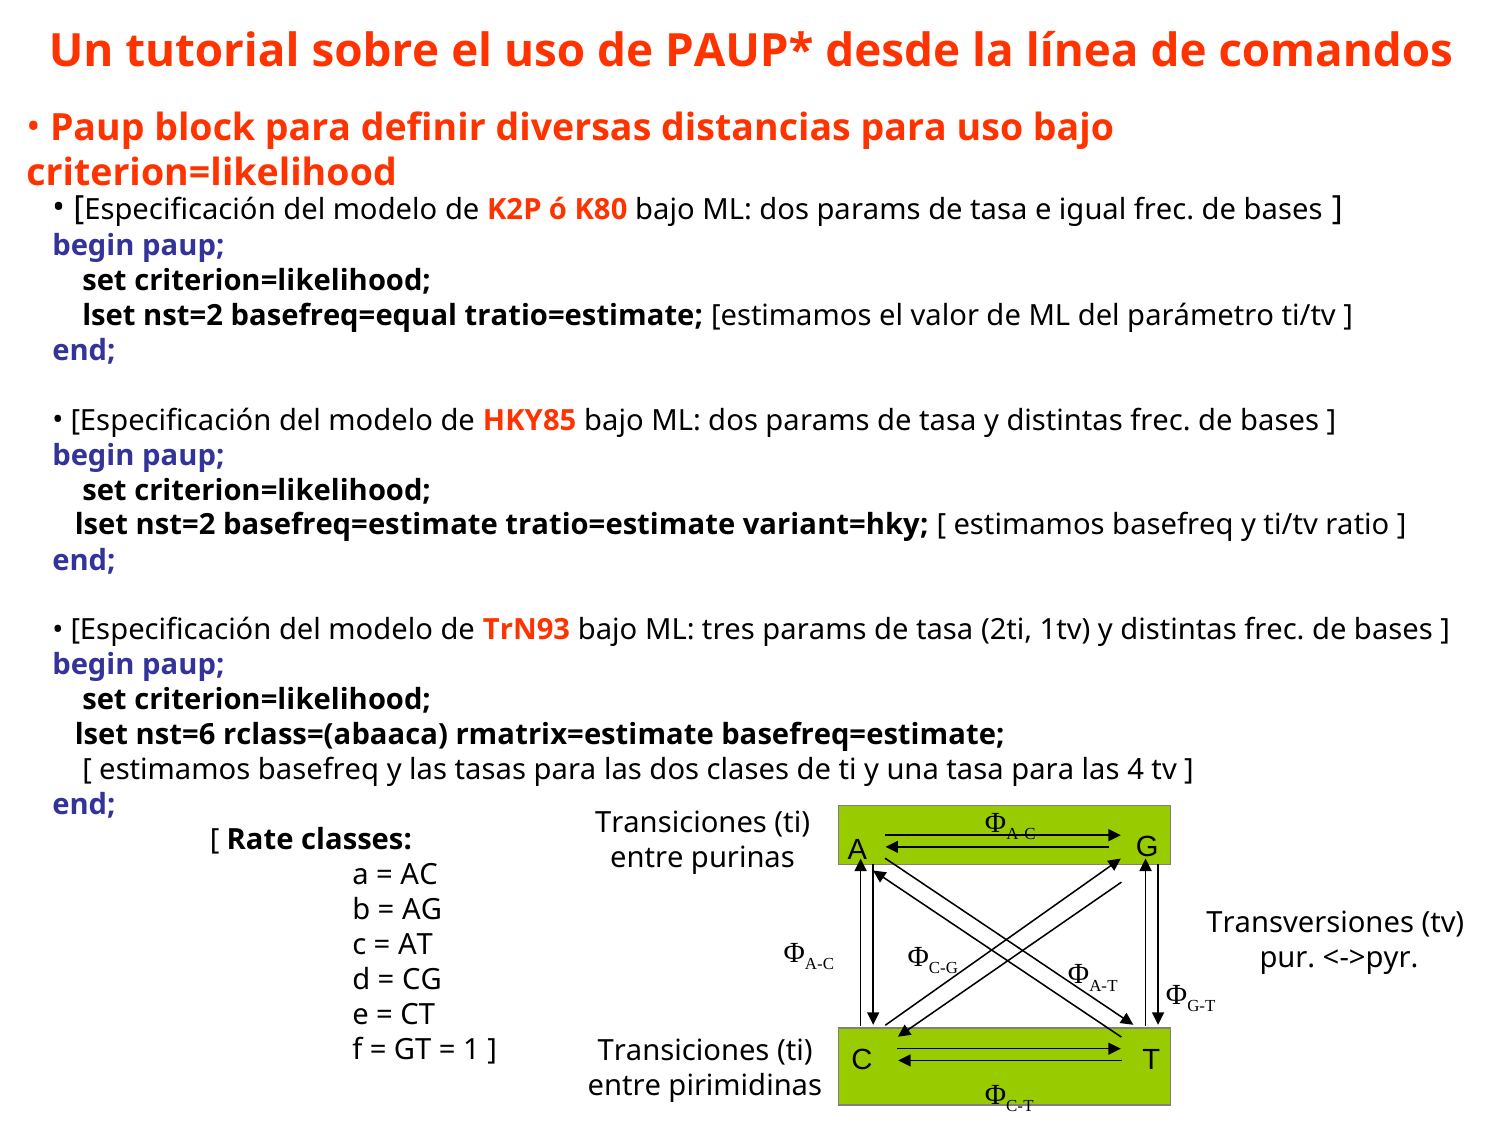

Un tutorial sobre el uso de PAUP* desde la línea de comandos
 Paup block para definir diversas distancias para uso bajo criterion=likelihood
 [Especificación del modelo de K2P ó K80 bajo ML: dos params de tasa e igual frec. de bases ]
begin paup;
 set criterion=likelihood;
 lset nst=2 basefreq=equal tratio=estimate; [estimamos el valor de ML del parámetro ti/tv ]
end;
 [Especificación del modelo de HKY85 bajo ML: dos params de tasa y distintas frec. de bases ]
begin paup;
 set criterion=likelihood;
 lset nst=2 basefreq=estimate tratio=estimate variant=hky; [ estimamos basefreq y ti/tv ratio ]
end;
 [Especificación del modelo de TrN93 bajo ML: tres params de tasa (2ti, 1tv) y distintas frec. de bases ]
begin paup;
 set criterion=likelihood;
 lset nst=6 rclass=(abaaca) rmatrix=estimate basefreq=estimate;
 [ estimamos basefreq y las tasas para las dos clases de ti y una tasa para las 4 tv ]
end;
 	 [ Rate classes:
		a = AC
		b = AG
		c = AT
		d = CG
		e = CT
		f = GT = 1 ]
ΦA-C
Transiciones (ti)
entre purinas
G
A
Transversiones (tv)
 pur. <->pyr.
ΦA-C
ΦC-G
ΦA-T
ΦG-T
Transiciones (ti)
entre pirimidinas
C
T
ΦC-T